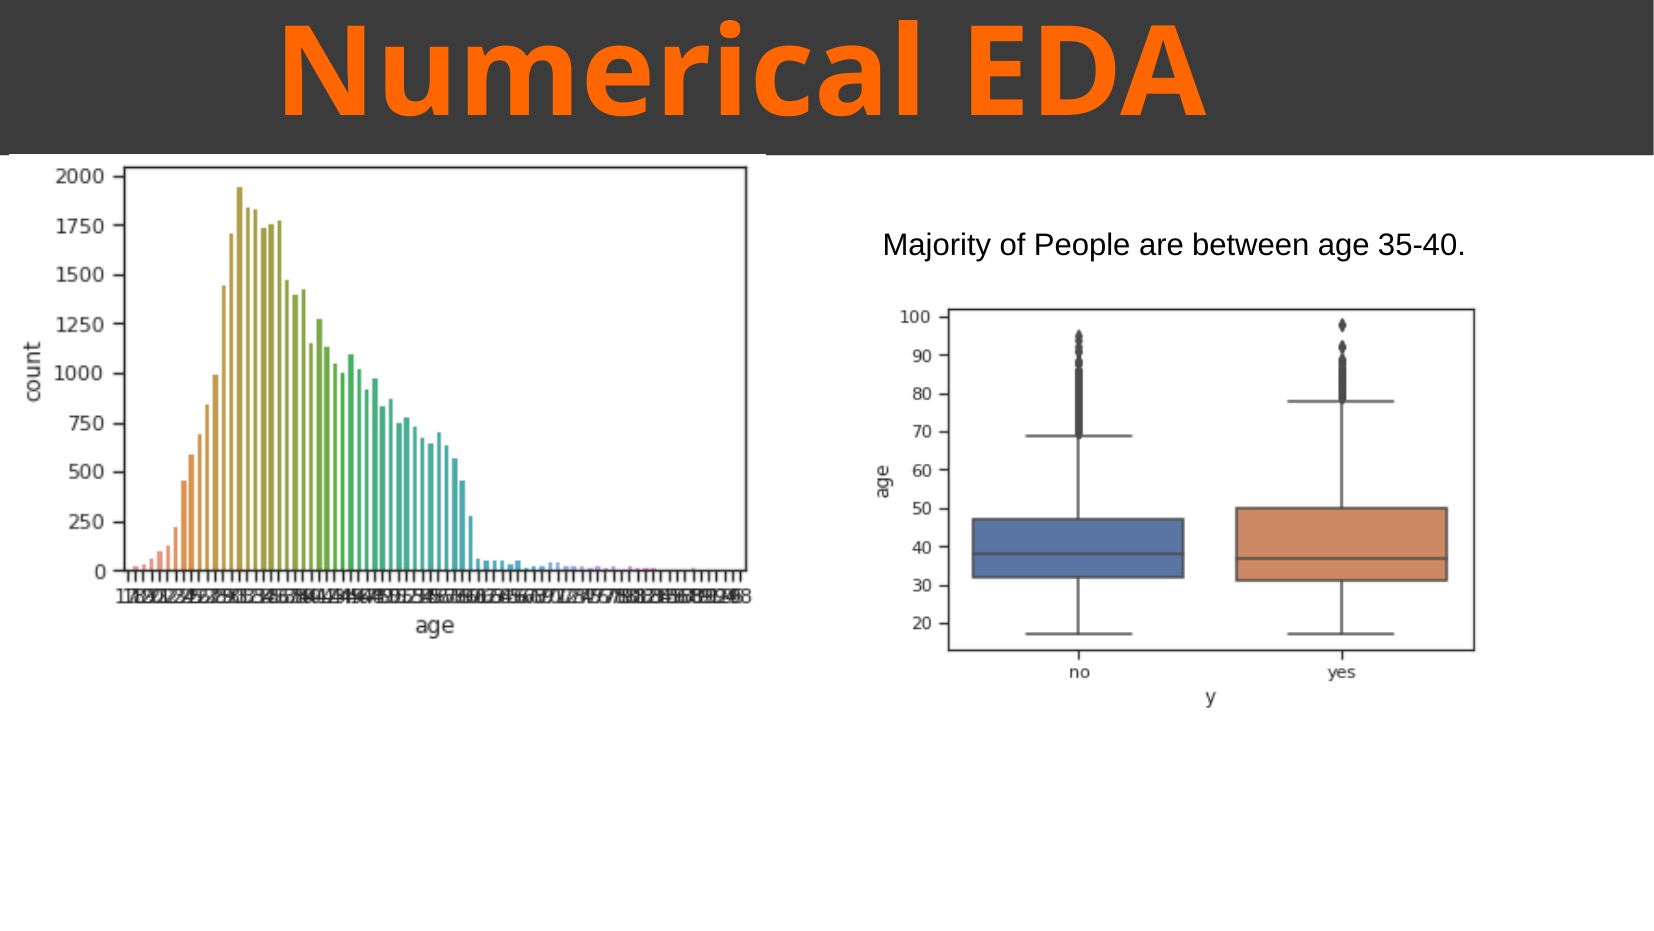

Profit Analysis
 Numerical EDA
Majority of People are between age 35-40.